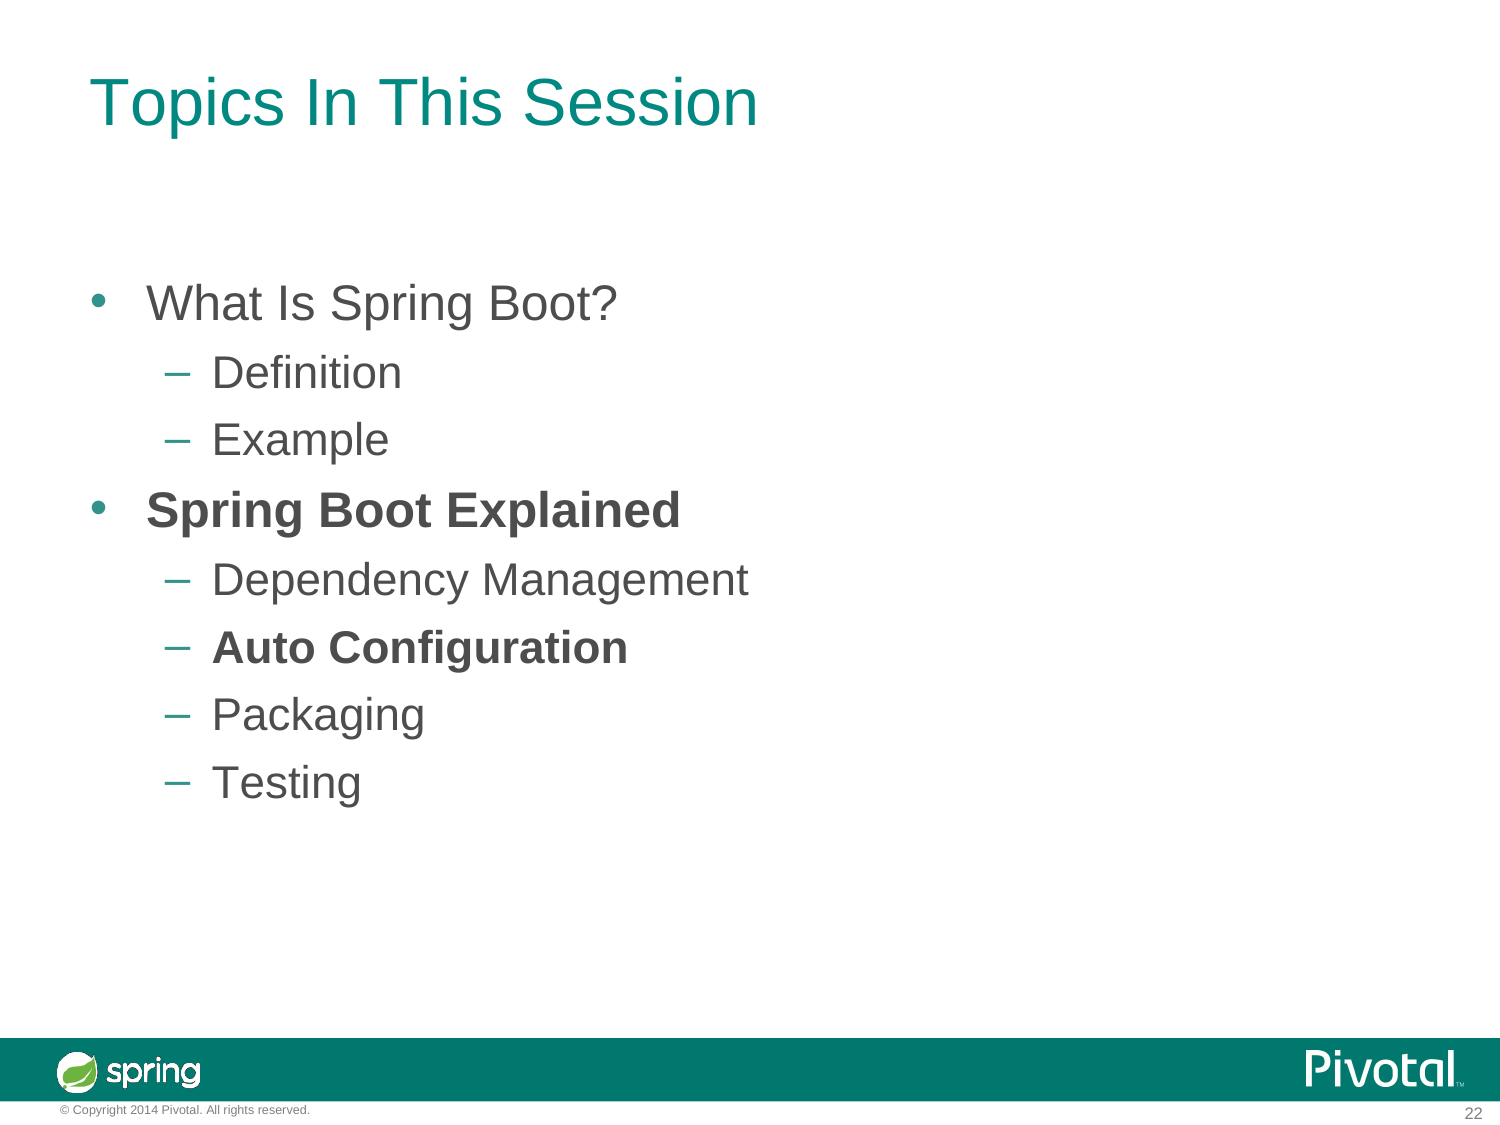

# Topics In This Session
What Is Spring Boot?
Definition
Example
Spring Boot Explained
Dependency Management
Auto Configuration
Packaging
Testing